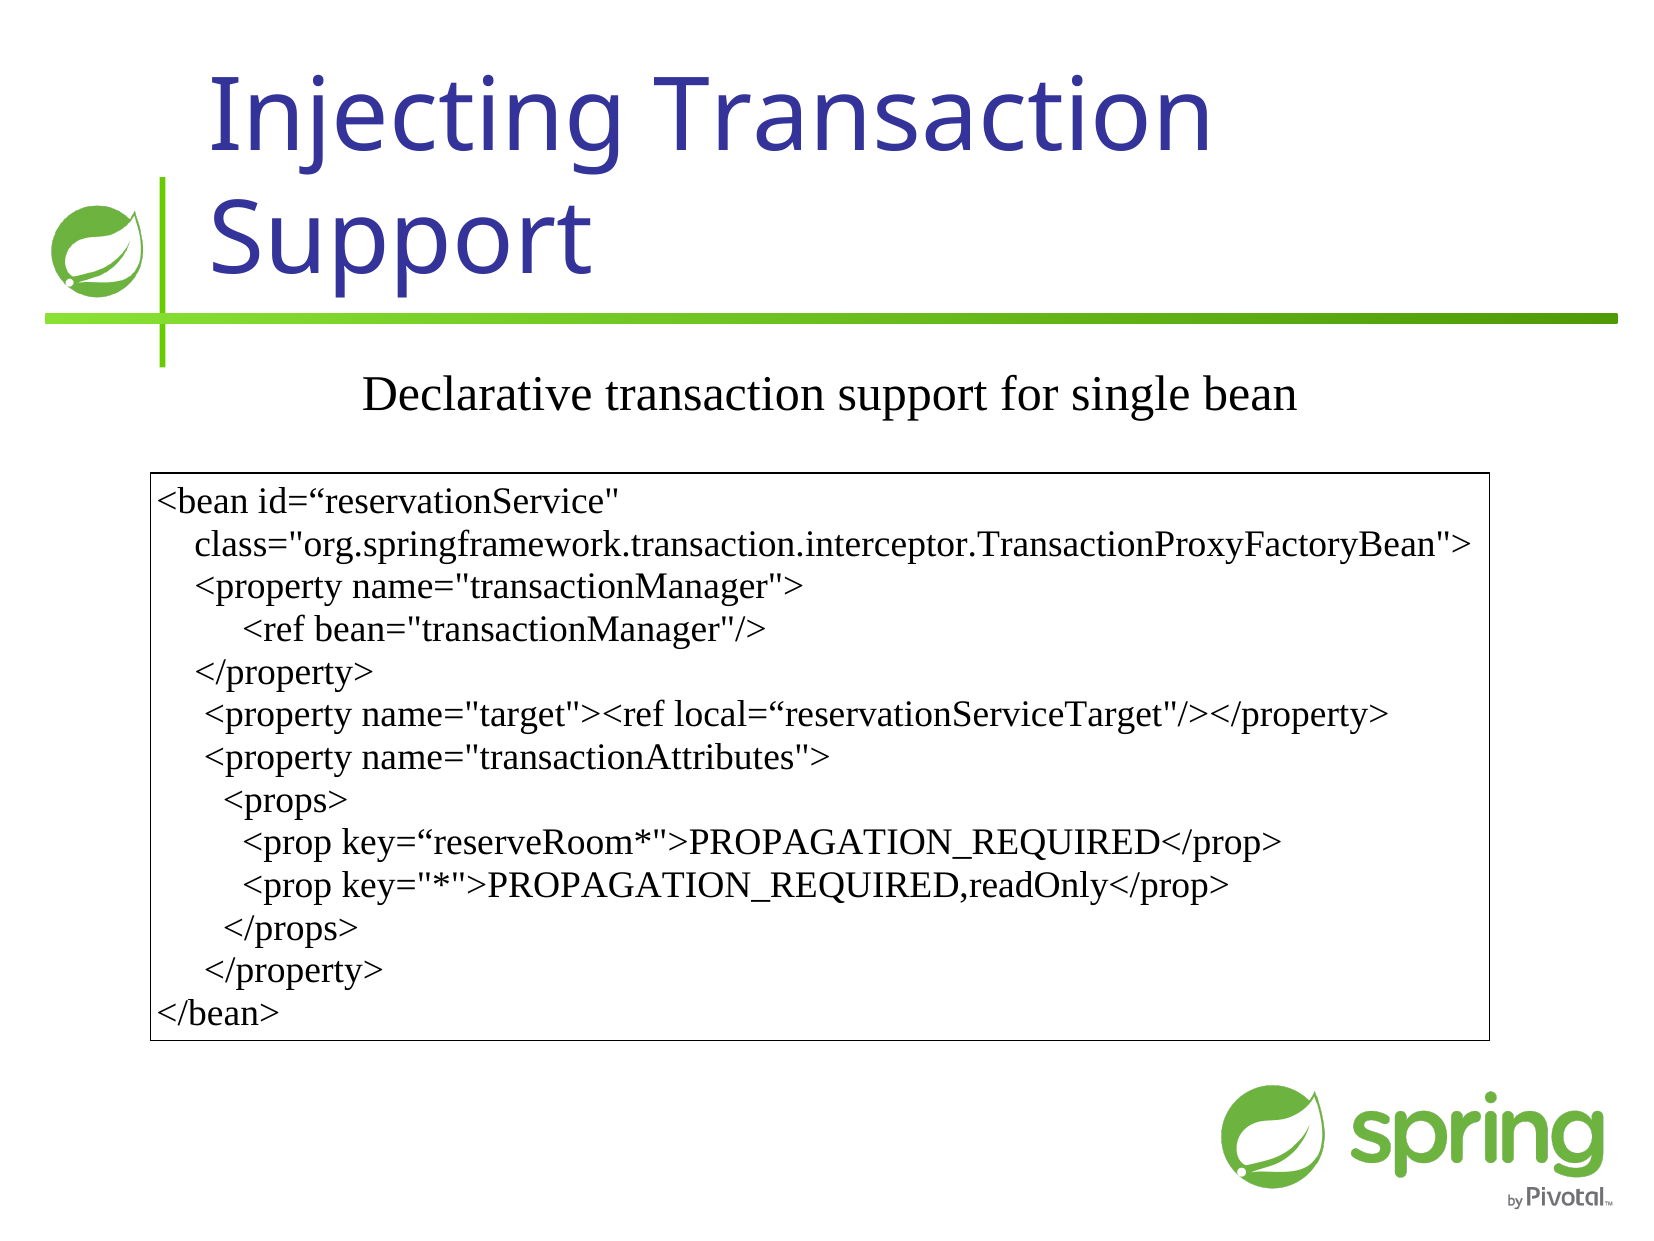

# Injecting Transaction Support
Declarative transaction support for single bean
<bean id=“reservationService"
 class="org.springframework.transaction.interceptor.TransactionProxyFactoryBean">
 <property name="transactionManager">
 <ref bean="transactionManager"/>
 </property>
 <property name="target"><ref local=“reservationServiceTarget"/></property>
 <property name="transactionAttributes">
 <props>
 <prop key=“reserveRoom*">PROPAGATION_REQUIRED</prop>
 <prop key="*">PROPAGATION_REQUIRED,readOnly</prop>
 </props>
 </property>
</bean>